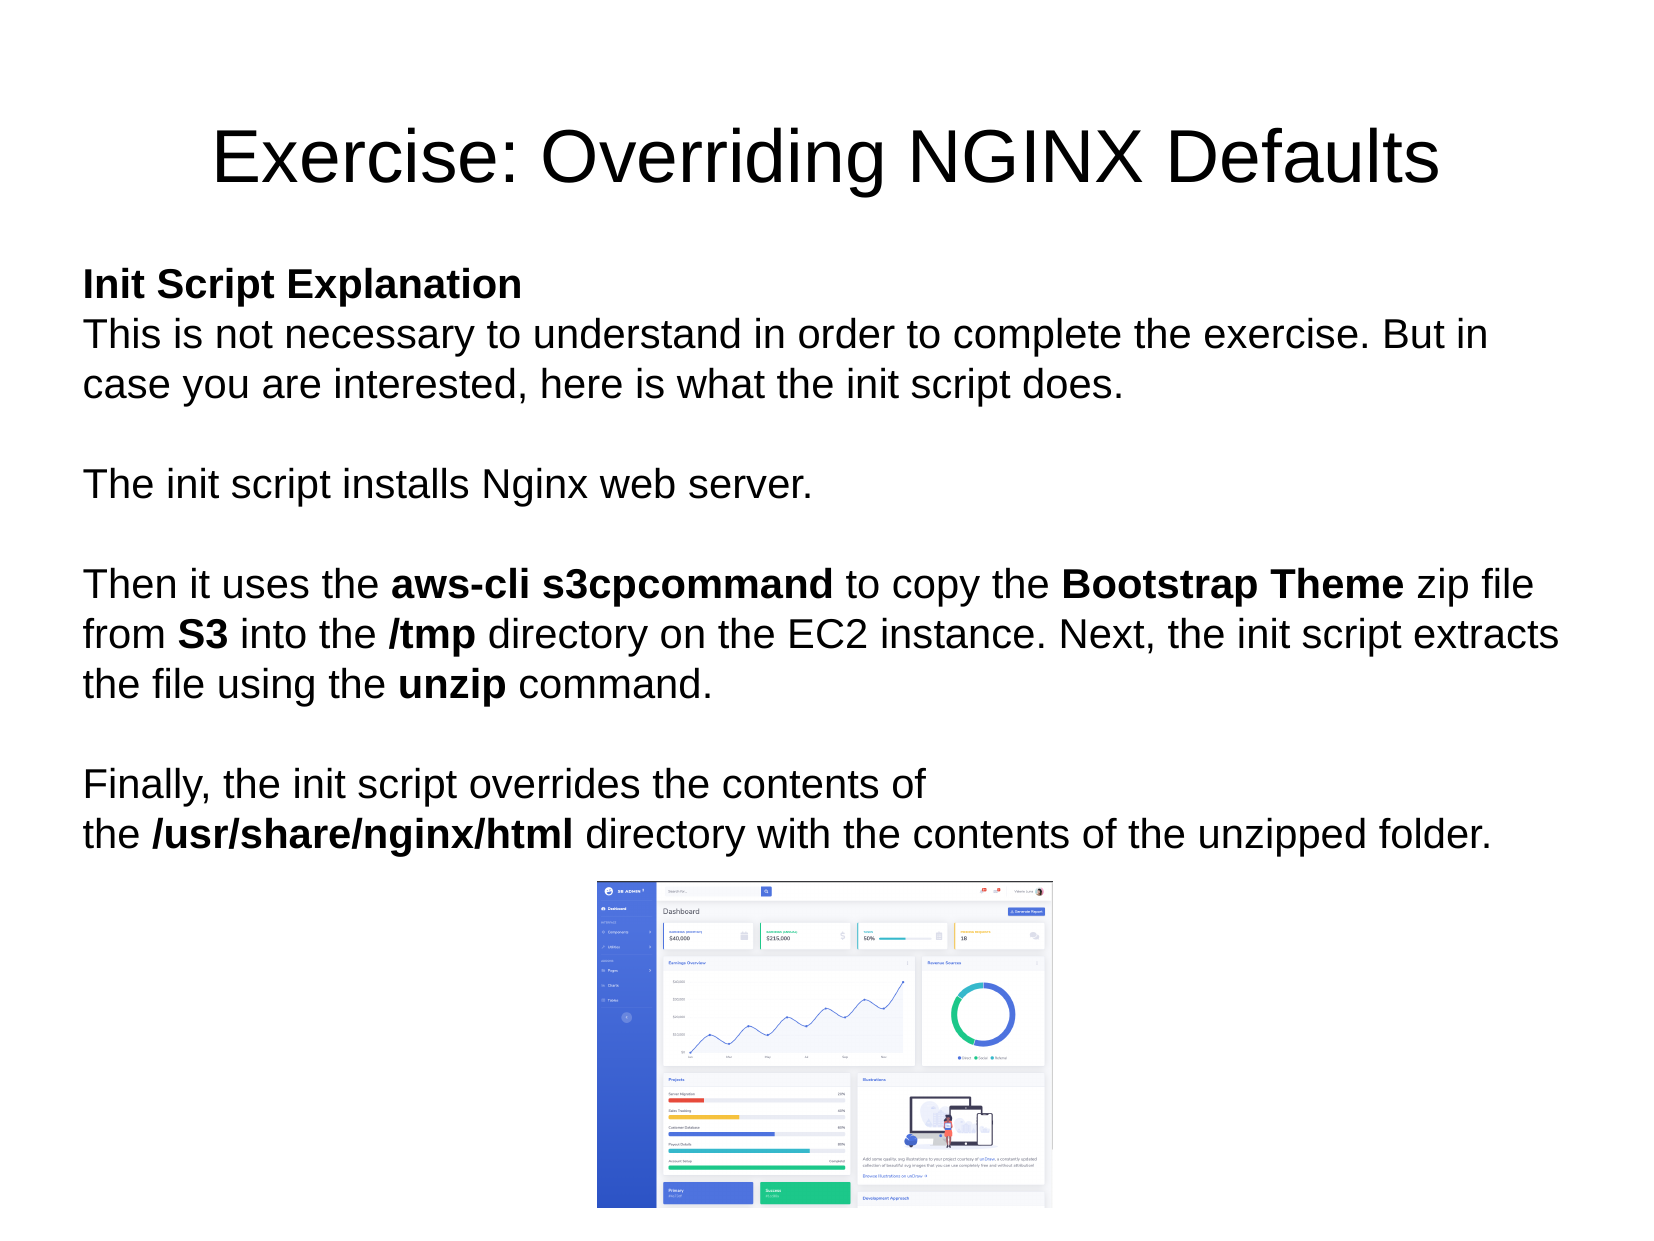

# Exercise: Overriding NGINX Defaults
Init Script Explanation
This is not necessary to understand in order to complete the exercise. But in case you are interested, here is what the init script does.
The init script installs Nginx web server.
Then it uses the aws-cli s3cpcommand to copy the Bootstrap Theme zip file from S3 into the /tmp directory on the EC2 instance. Next, the init script extracts the file using the unzip command.
Finally, the init script overrides the contents of the /usr/share/nginx/html directory with the contents of the unzipped folder.